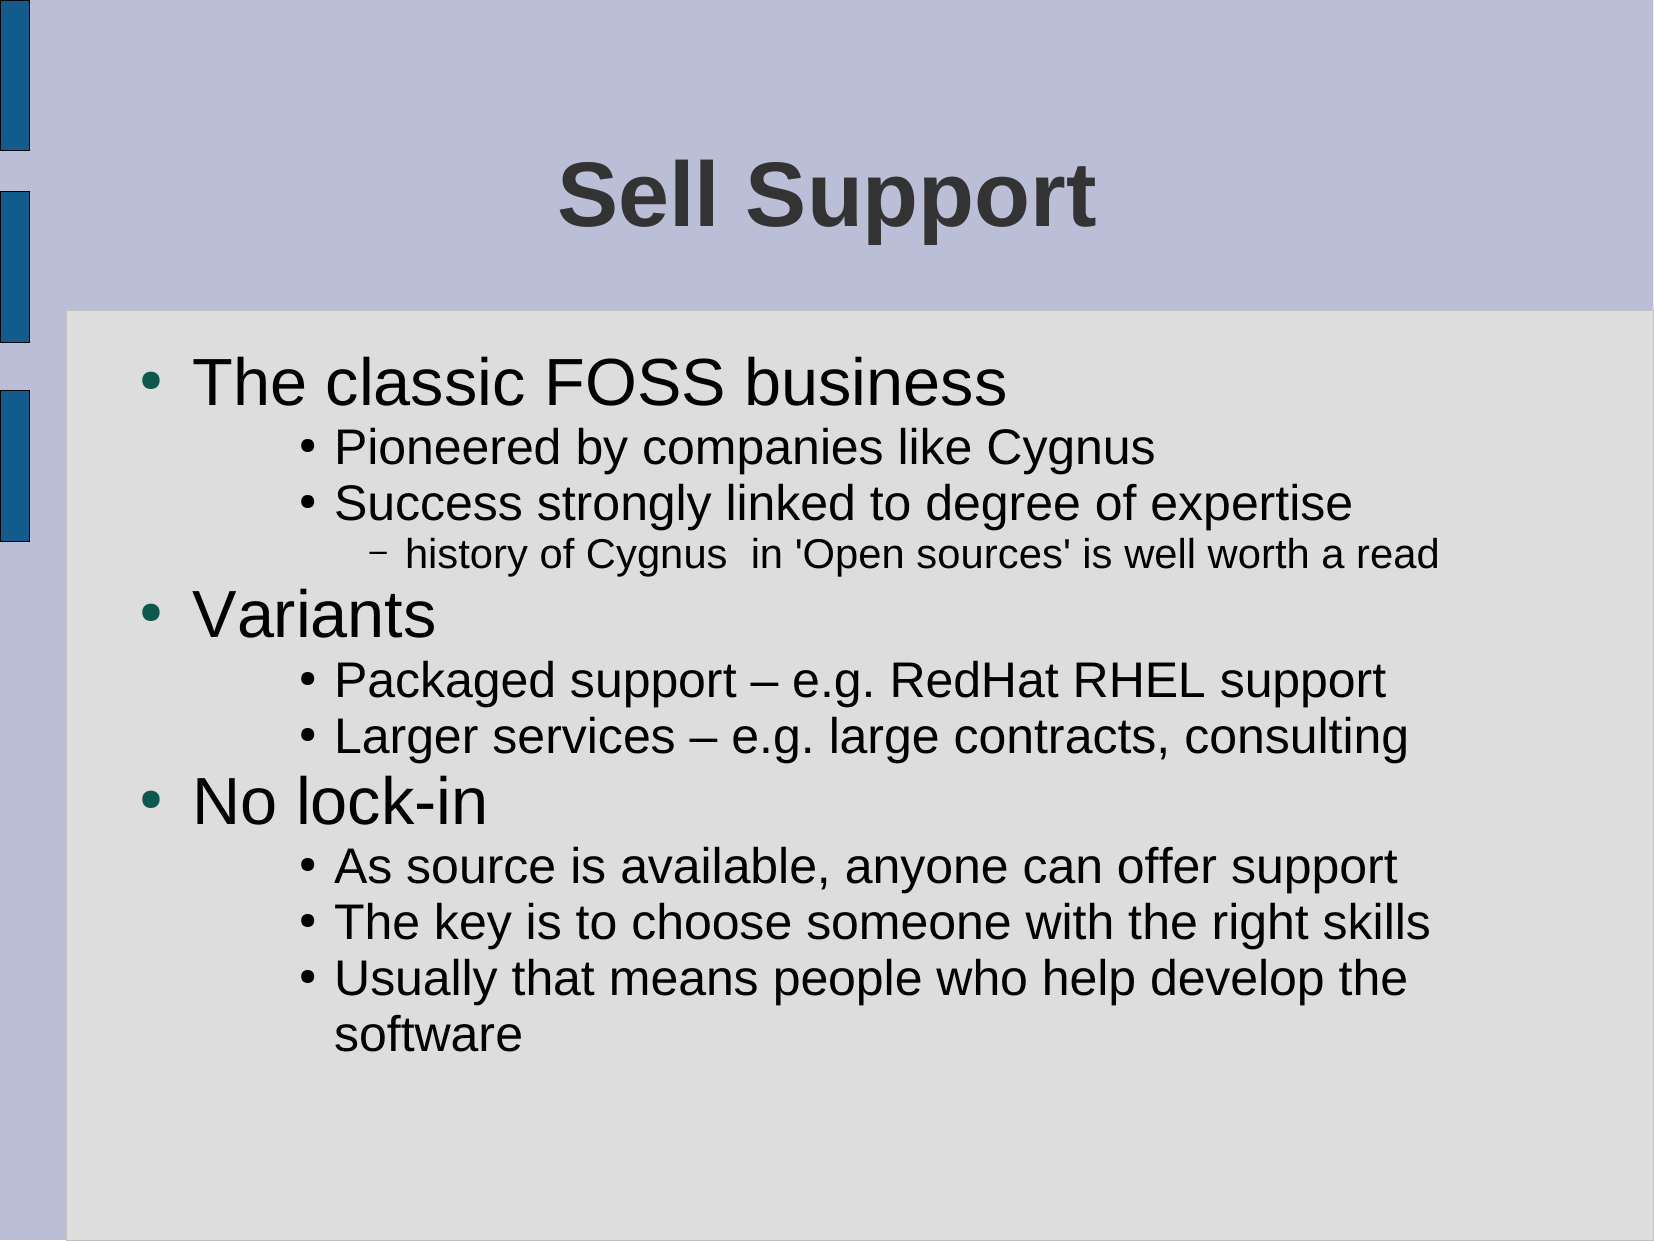

# Sell Support
The classic FOSS business
Pioneered by companies like Cygnus
Success strongly linked to degree of expertise
history of Cygnus in 'Open sources' is well worth a read
Variants
Packaged support – e.g. RedHat RHEL support
Larger services – e.g. large contracts, consulting
No lock-in
As source is available, anyone can offer support
The key is to choose someone with the right skills
Usually that means people who help develop the software